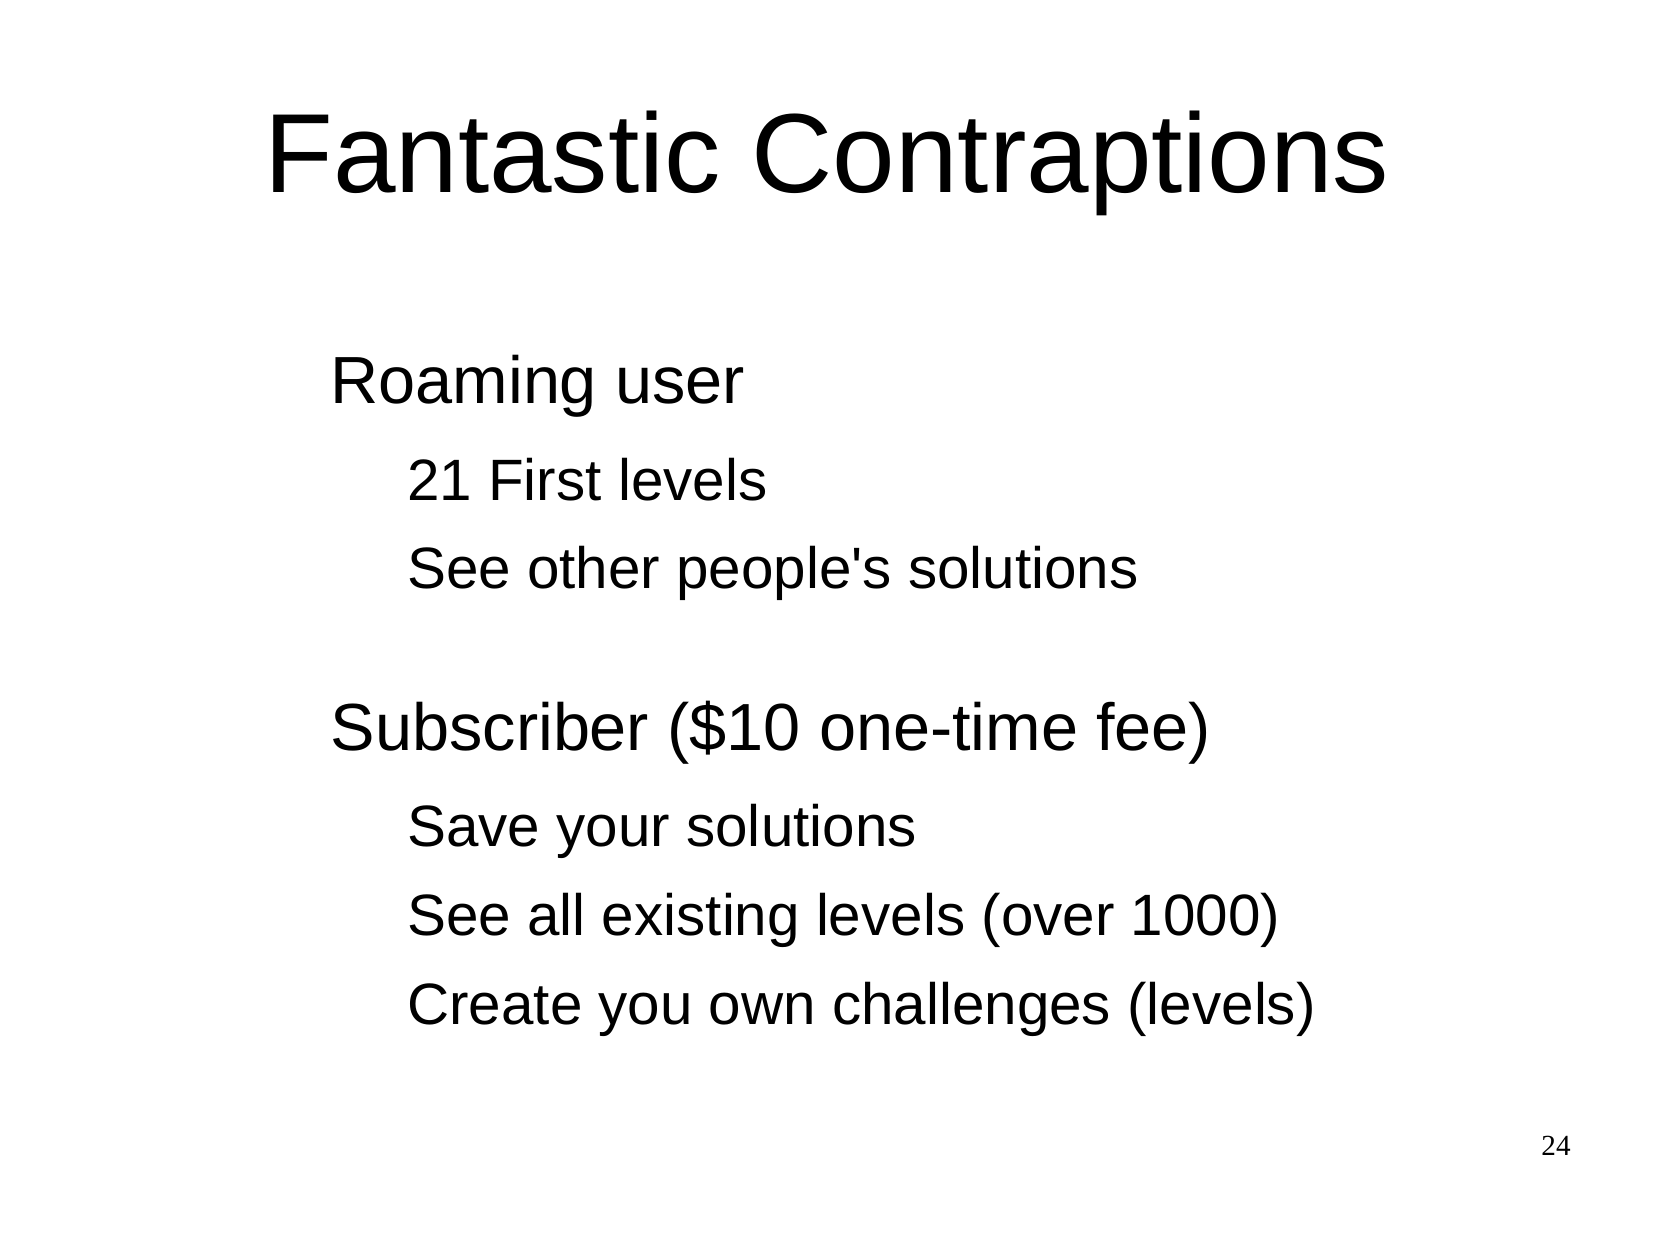

# Fantastic Contraptions
Roaming user
21 First levels
See other people's solutions
Subscriber ($10 one-time fee)
Save your solutions
See all existing levels (over 1000)
Create you own challenges (levels)
24